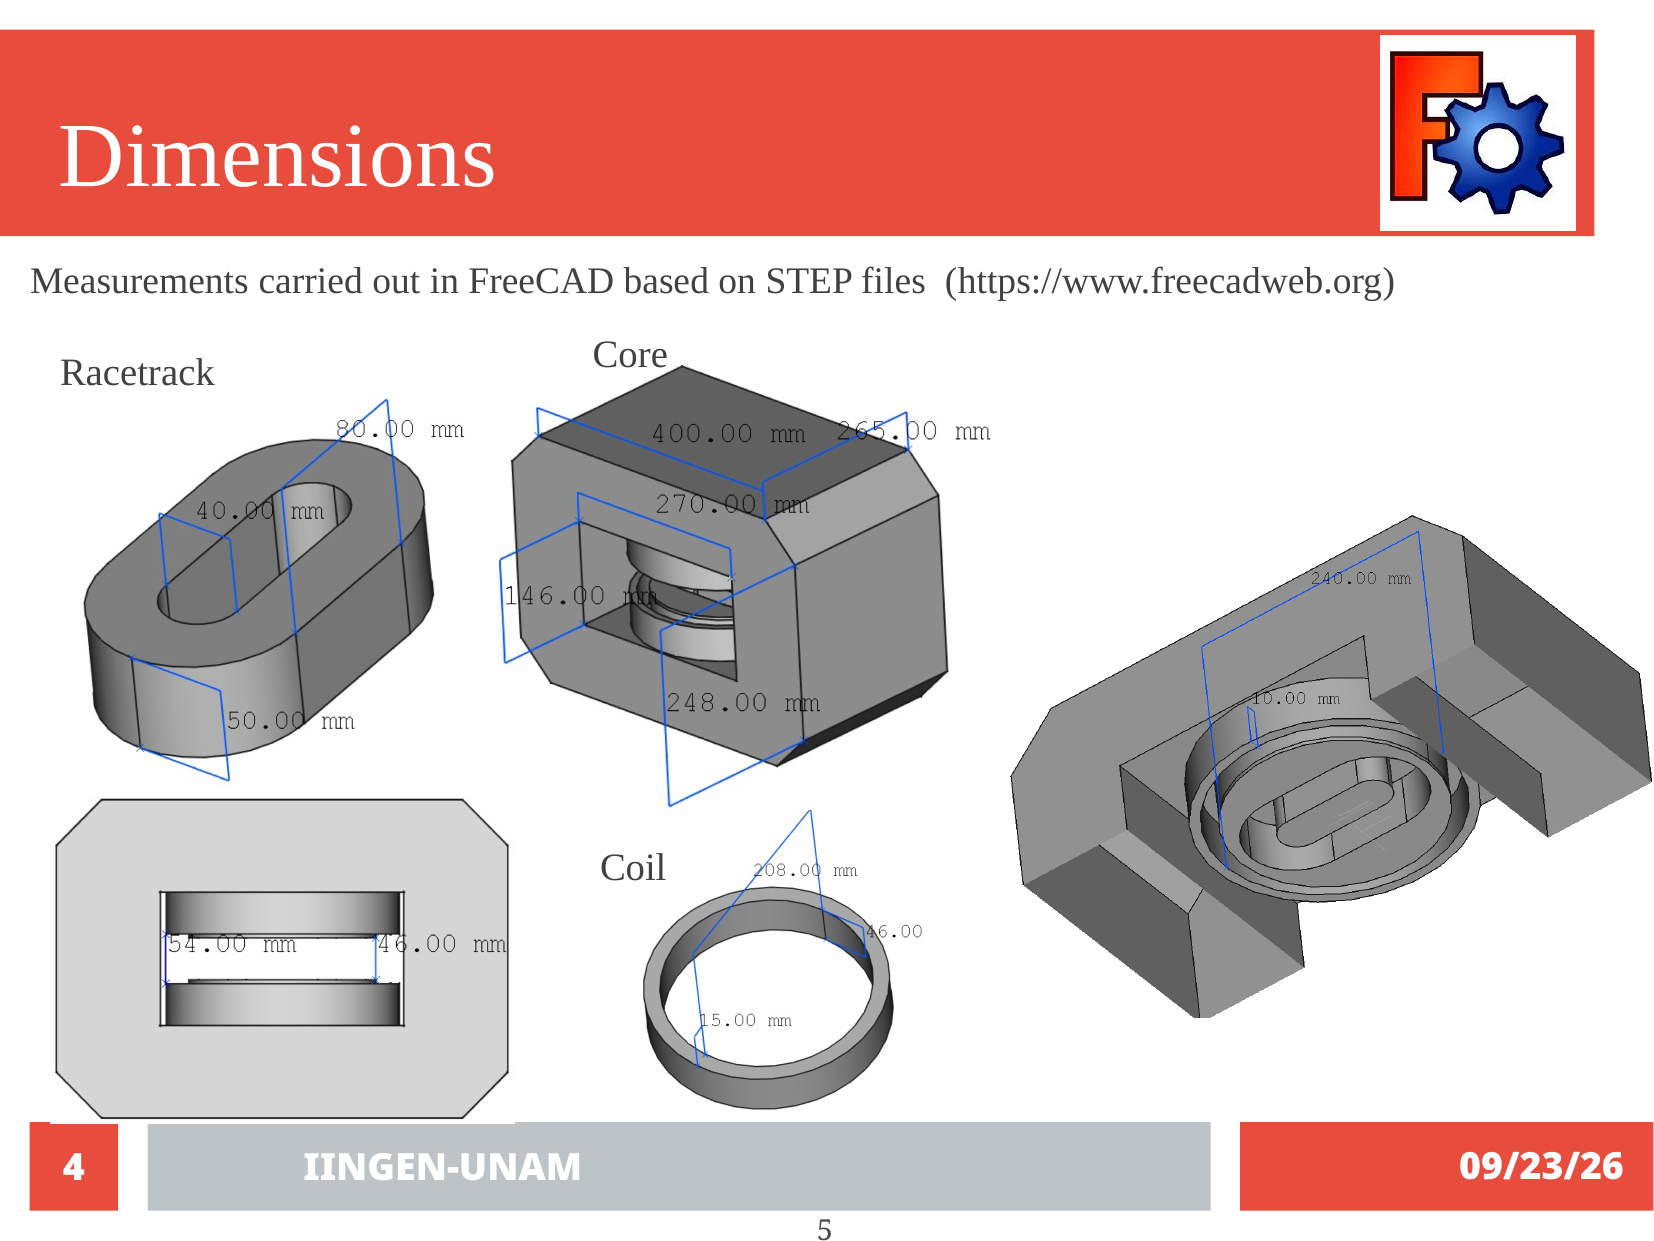

# Dimensions
Measurements carried out in FreeCAD based on STEP files (https://www.freecadweb.org)
Core
Racetrack
Coil
4
IINGEN-UNAM
5